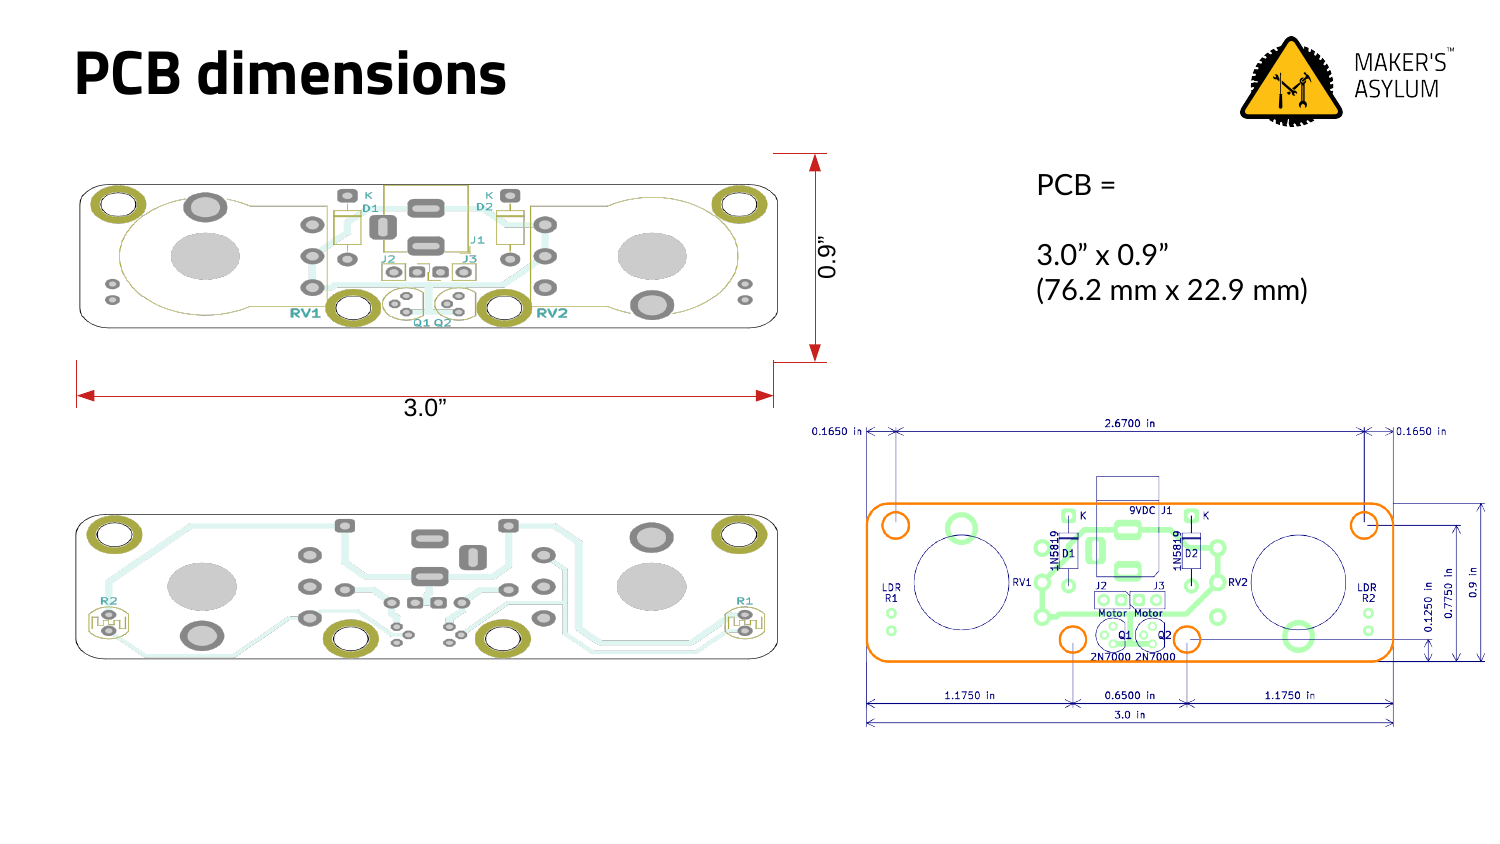

PCB dimensions
PCB =
3.0” x 0.9”
(76.2 mm x 22.9 mm)